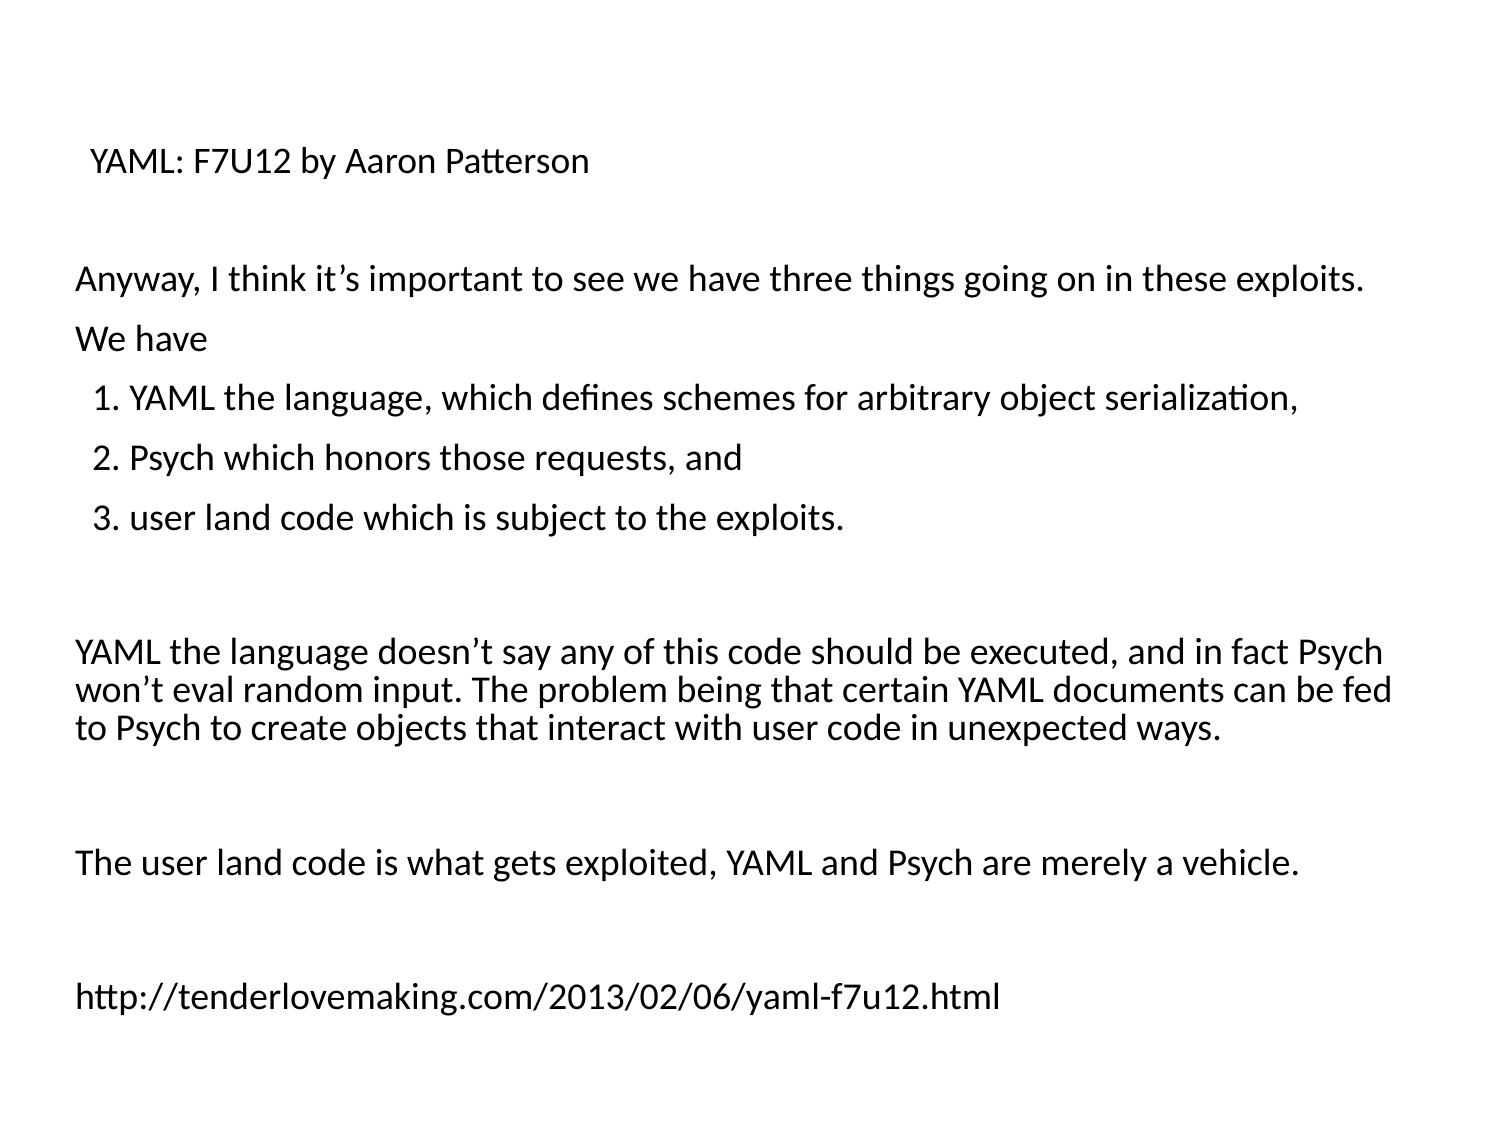

# YAML: F7U12 by Aaron Patterson
Anyway, I think it’s important to see we have three things going on in these exploits.
We have
 1. YAML the language, which defines schemes for arbitrary object serialization,
 2. Psych which honors those requests, and
 3. user land code which is subject to the exploits.
YAML the language doesn’t say any of this code should be executed, and in fact Psych won’t eval random input. The problem being that certain YAML documents can be fed to Psych to create objects that interact with user code in unexpected ways.
The user land code is what gets exploited, YAML and Psych are merely a vehicle.
http://tenderlovemaking.com/2013/02/06/yaml-f7u12.html